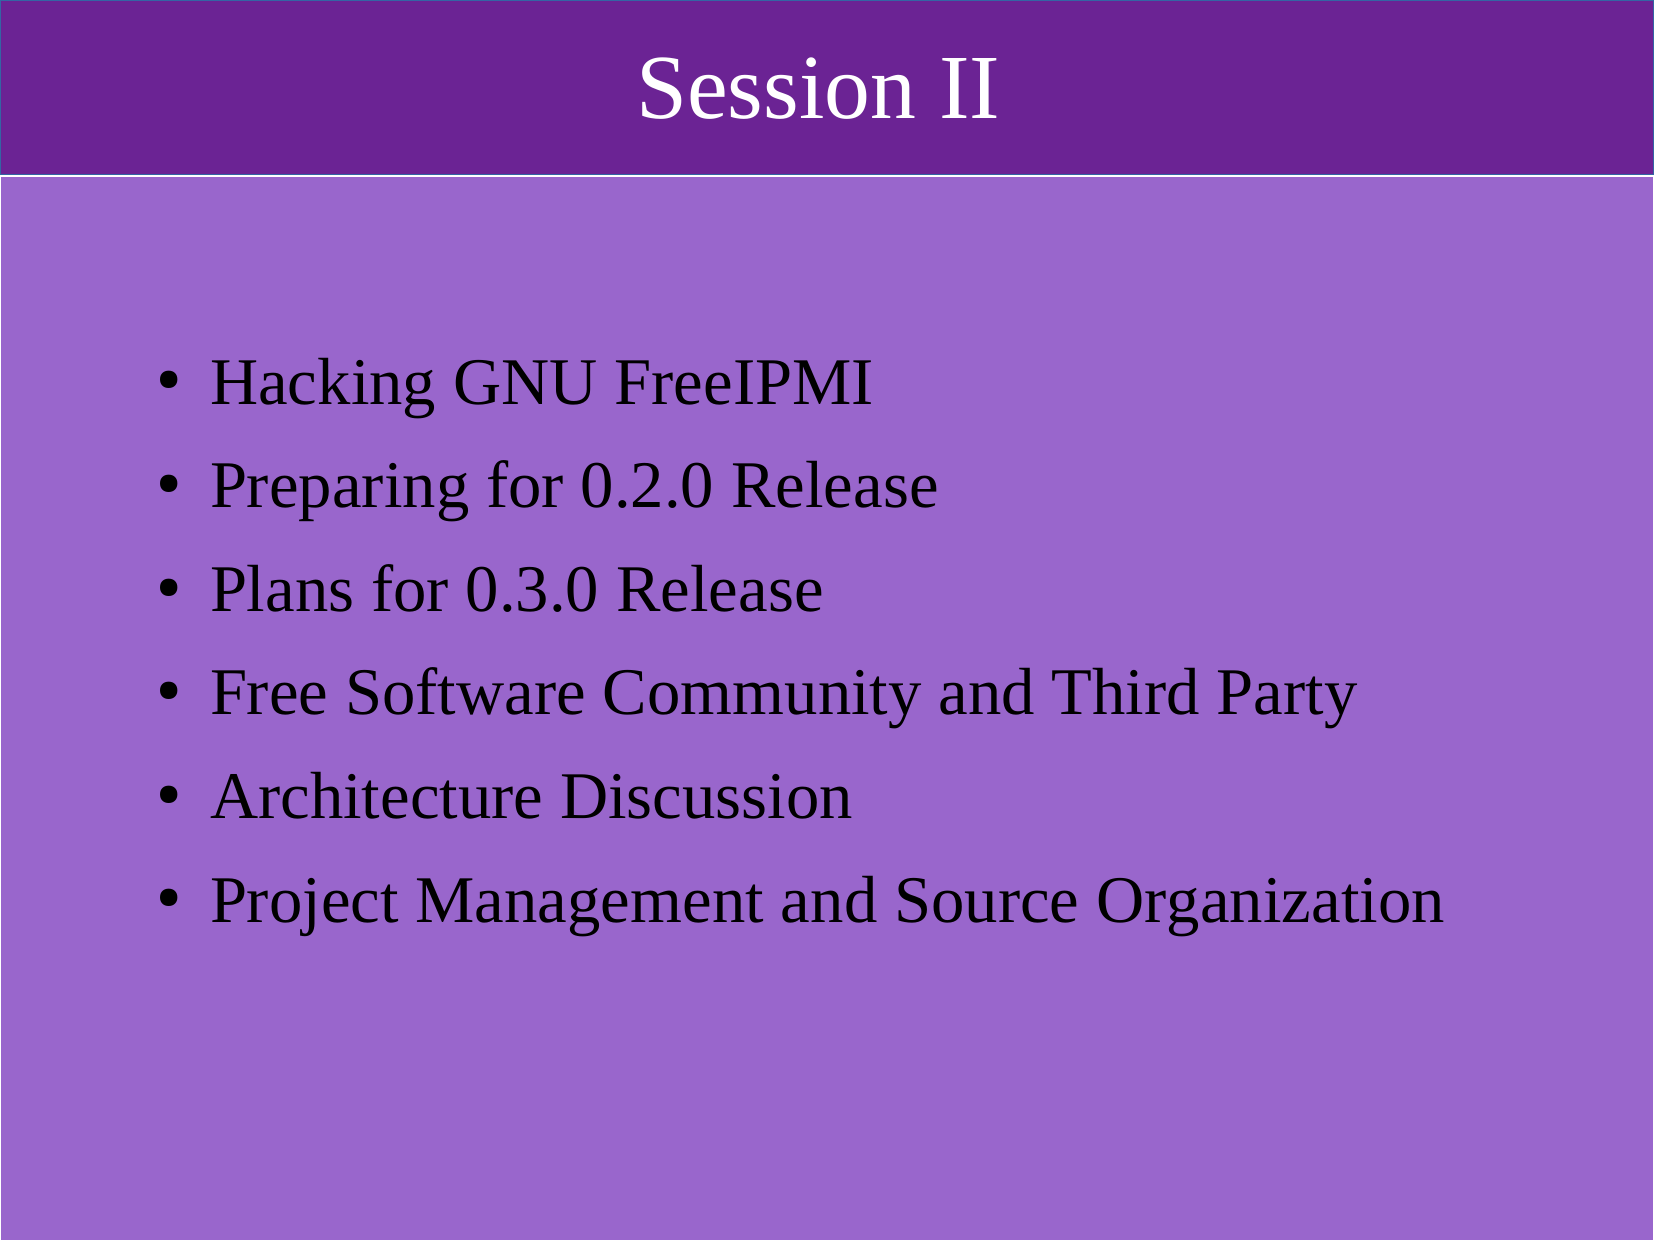

# Session II
Hacking GNU FreeIPMI
Preparing for 0.2.0 Release
Plans for 0.3.0 Release
Free Software Community and Third Party
Architecture Discussion
Project Management and Source Organization